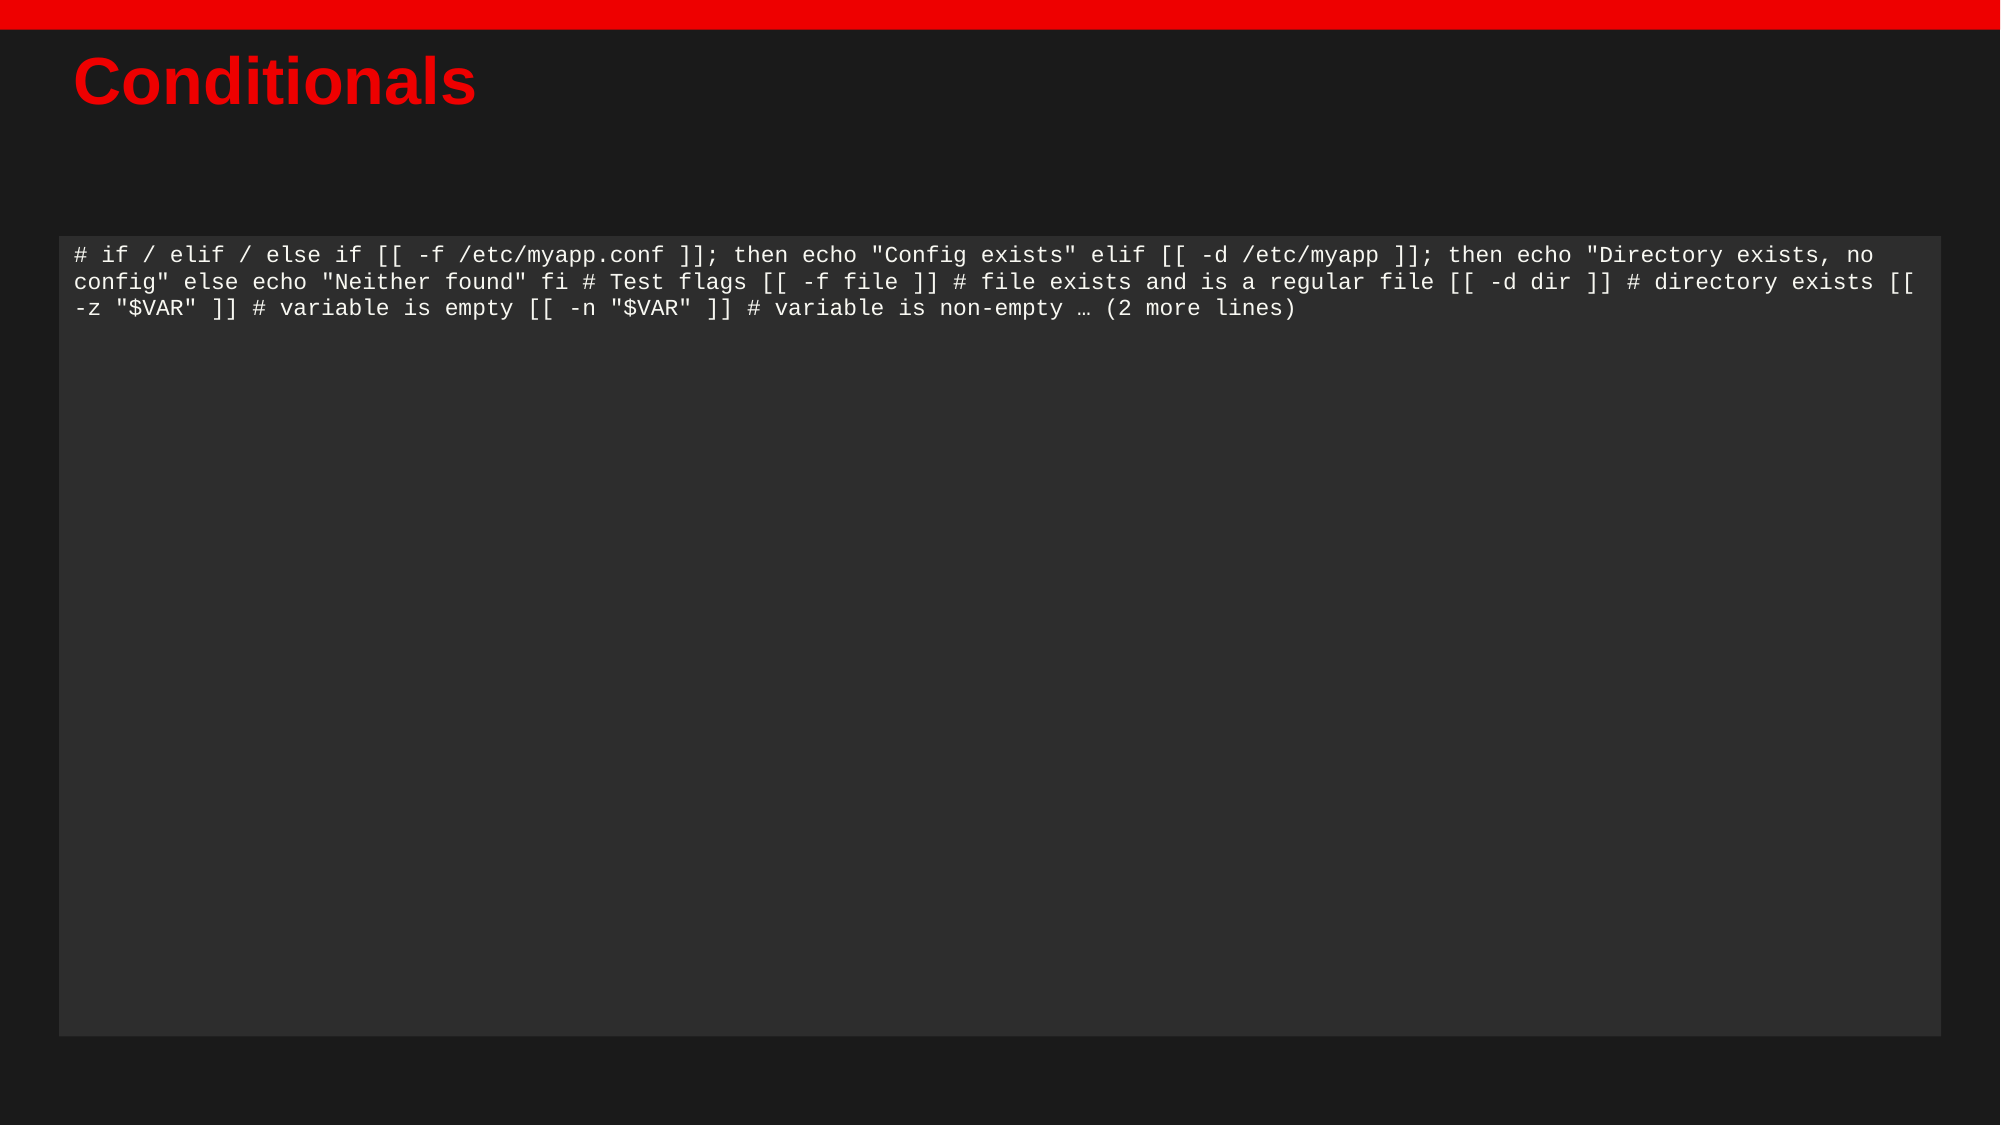

Conditionals
# if / elif / else if [[ -f /etc/myapp.conf ]]; then echo "Config exists" elif [[ -d /etc/myapp ]]; then echo "Directory exists, no config" else echo "Neither found" fi # Test flags [[ -f file ]] # file exists and is a regular file [[ -d dir ]] # directory exists [[ -z "$VAR" ]] # variable is empty [[ -n "$VAR" ]] # variable is non-empty … (2 more lines)